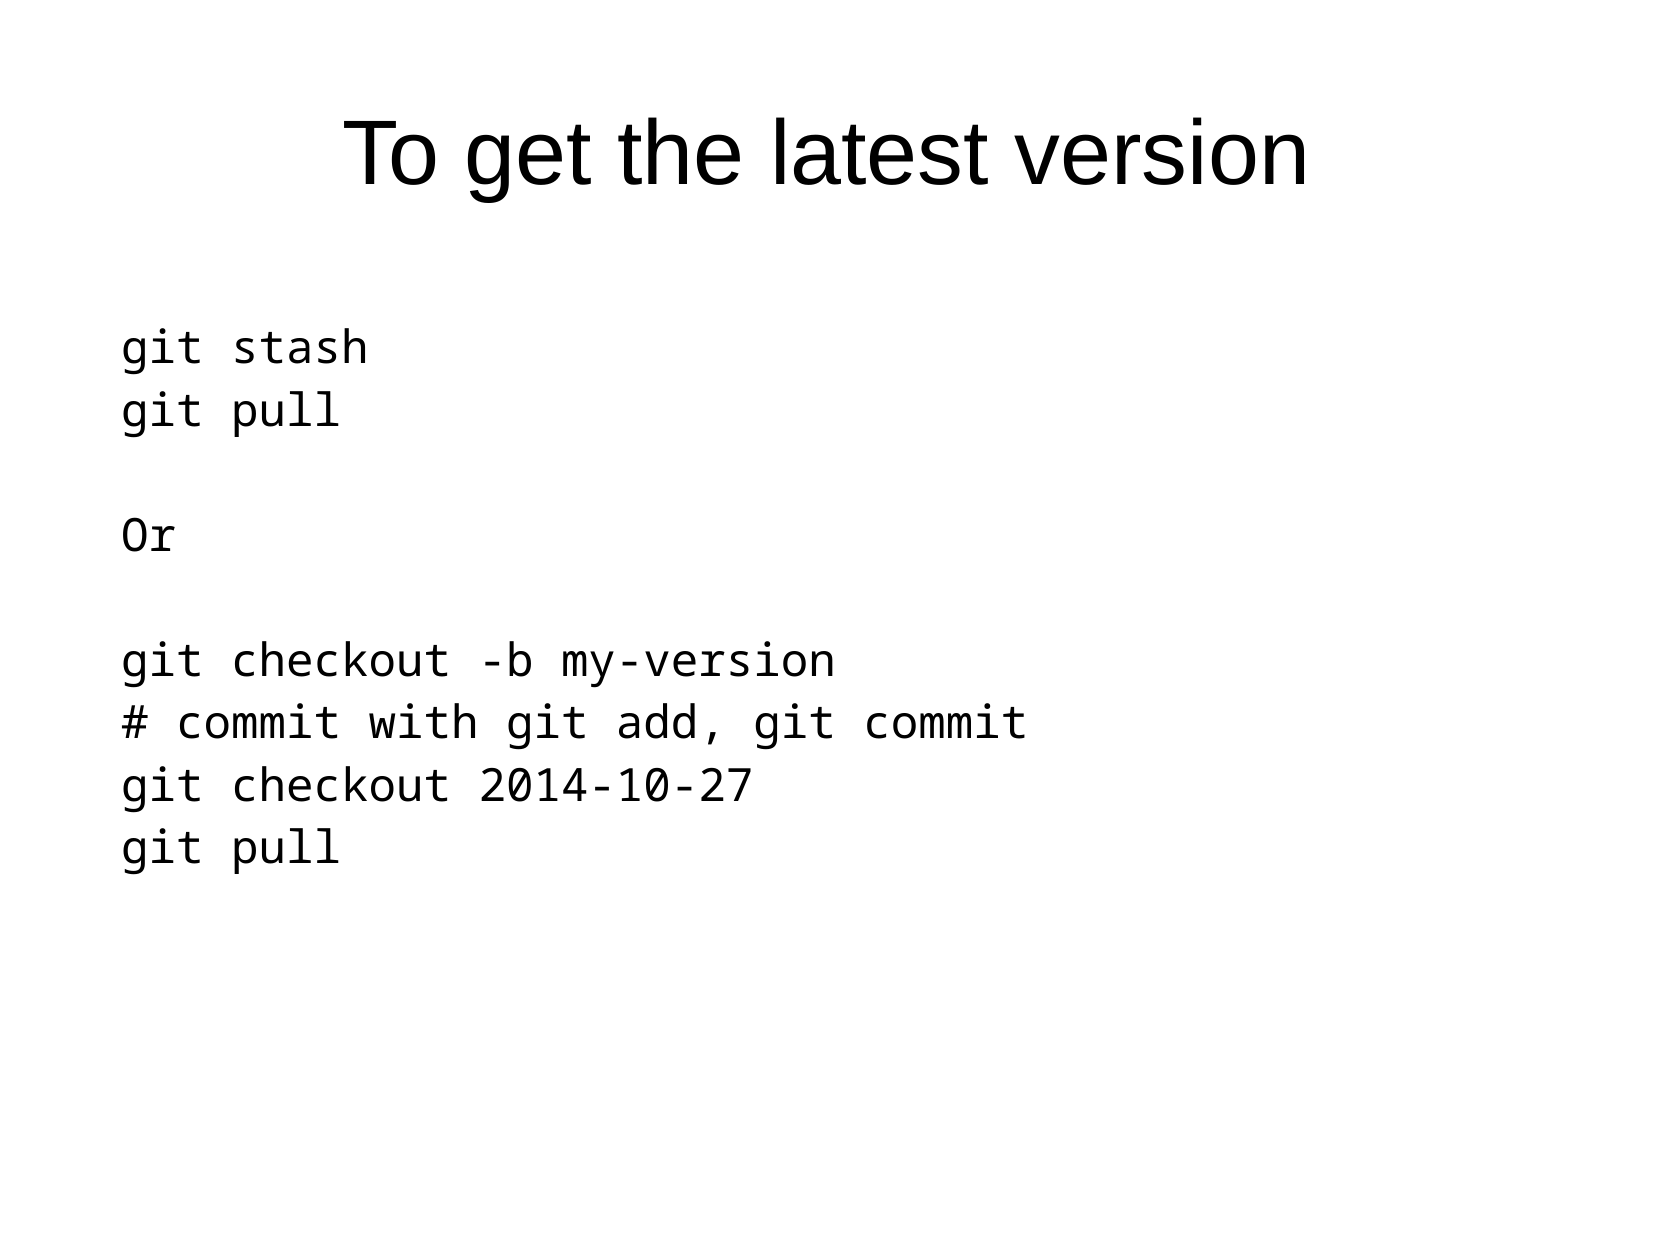

# To get the latest version
git stash
git pull
Or
git checkout -b my-version
# commit with git add, git commit
git checkout 2014-10-27
git pull